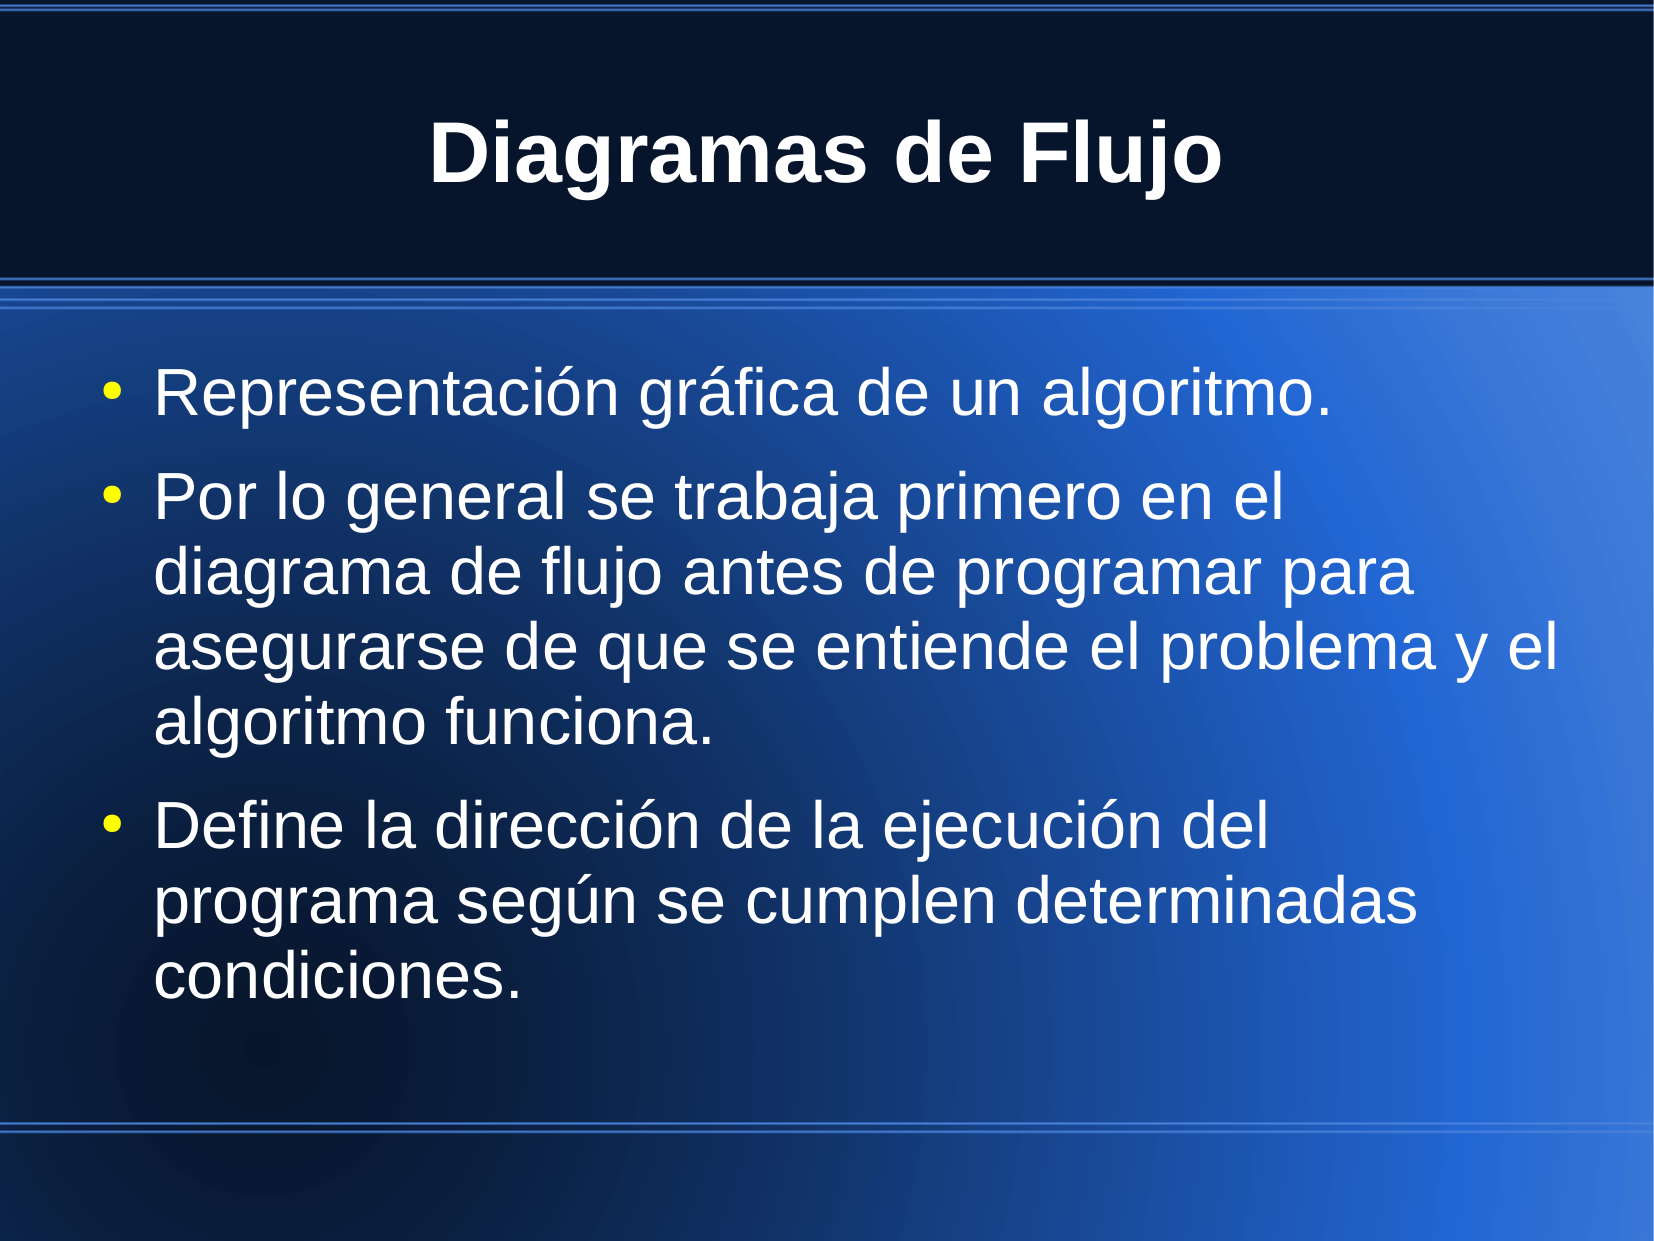

# Diagramas de Flujo
Representación gráfica de un algoritmo.
Por lo general se trabaja primero en el diagrama de flujo antes de programar para asegurarse de que se entiende el problema y el algoritmo funciona.
Define la dirección de la ejecución del programa según se cumplen determinadas condiciones.